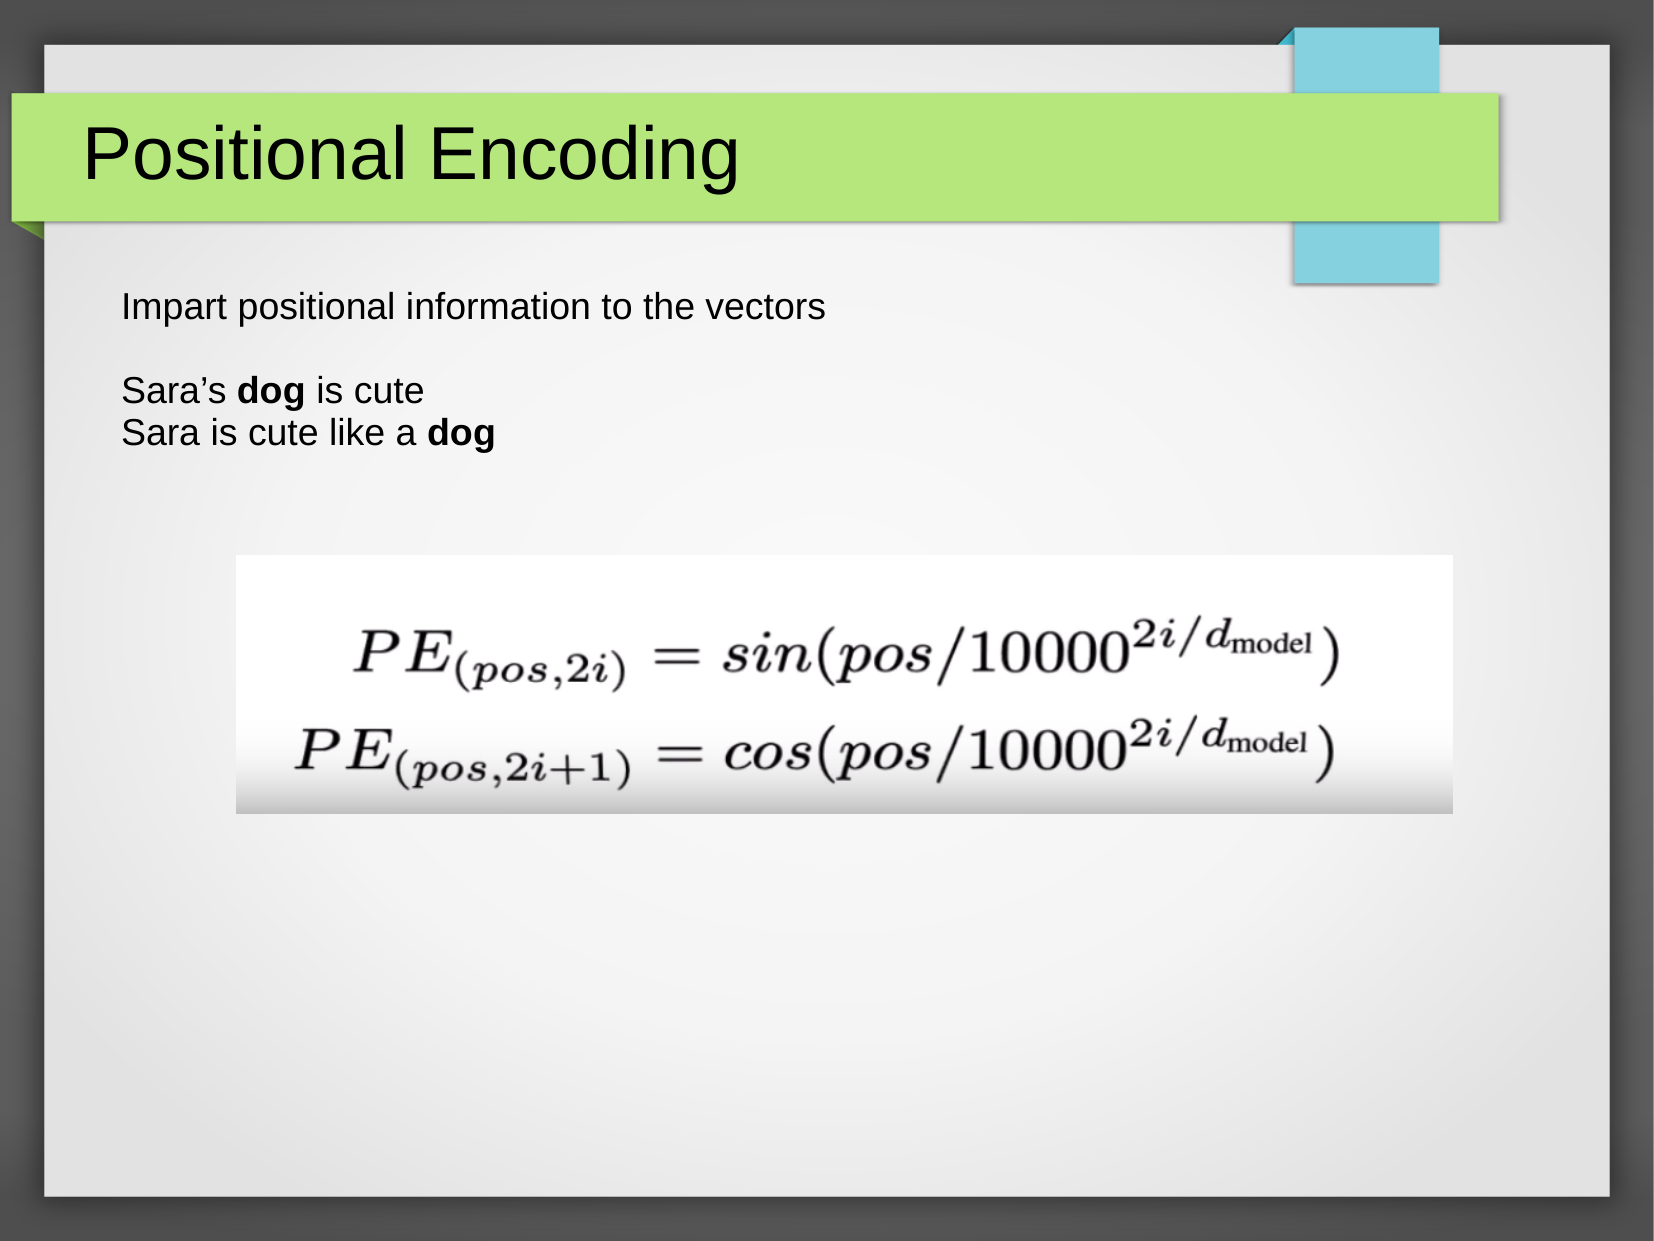

# Positional Encoding
Impart positional information to the vectors
Sara’s dog is cute
Sara is cute like a dog